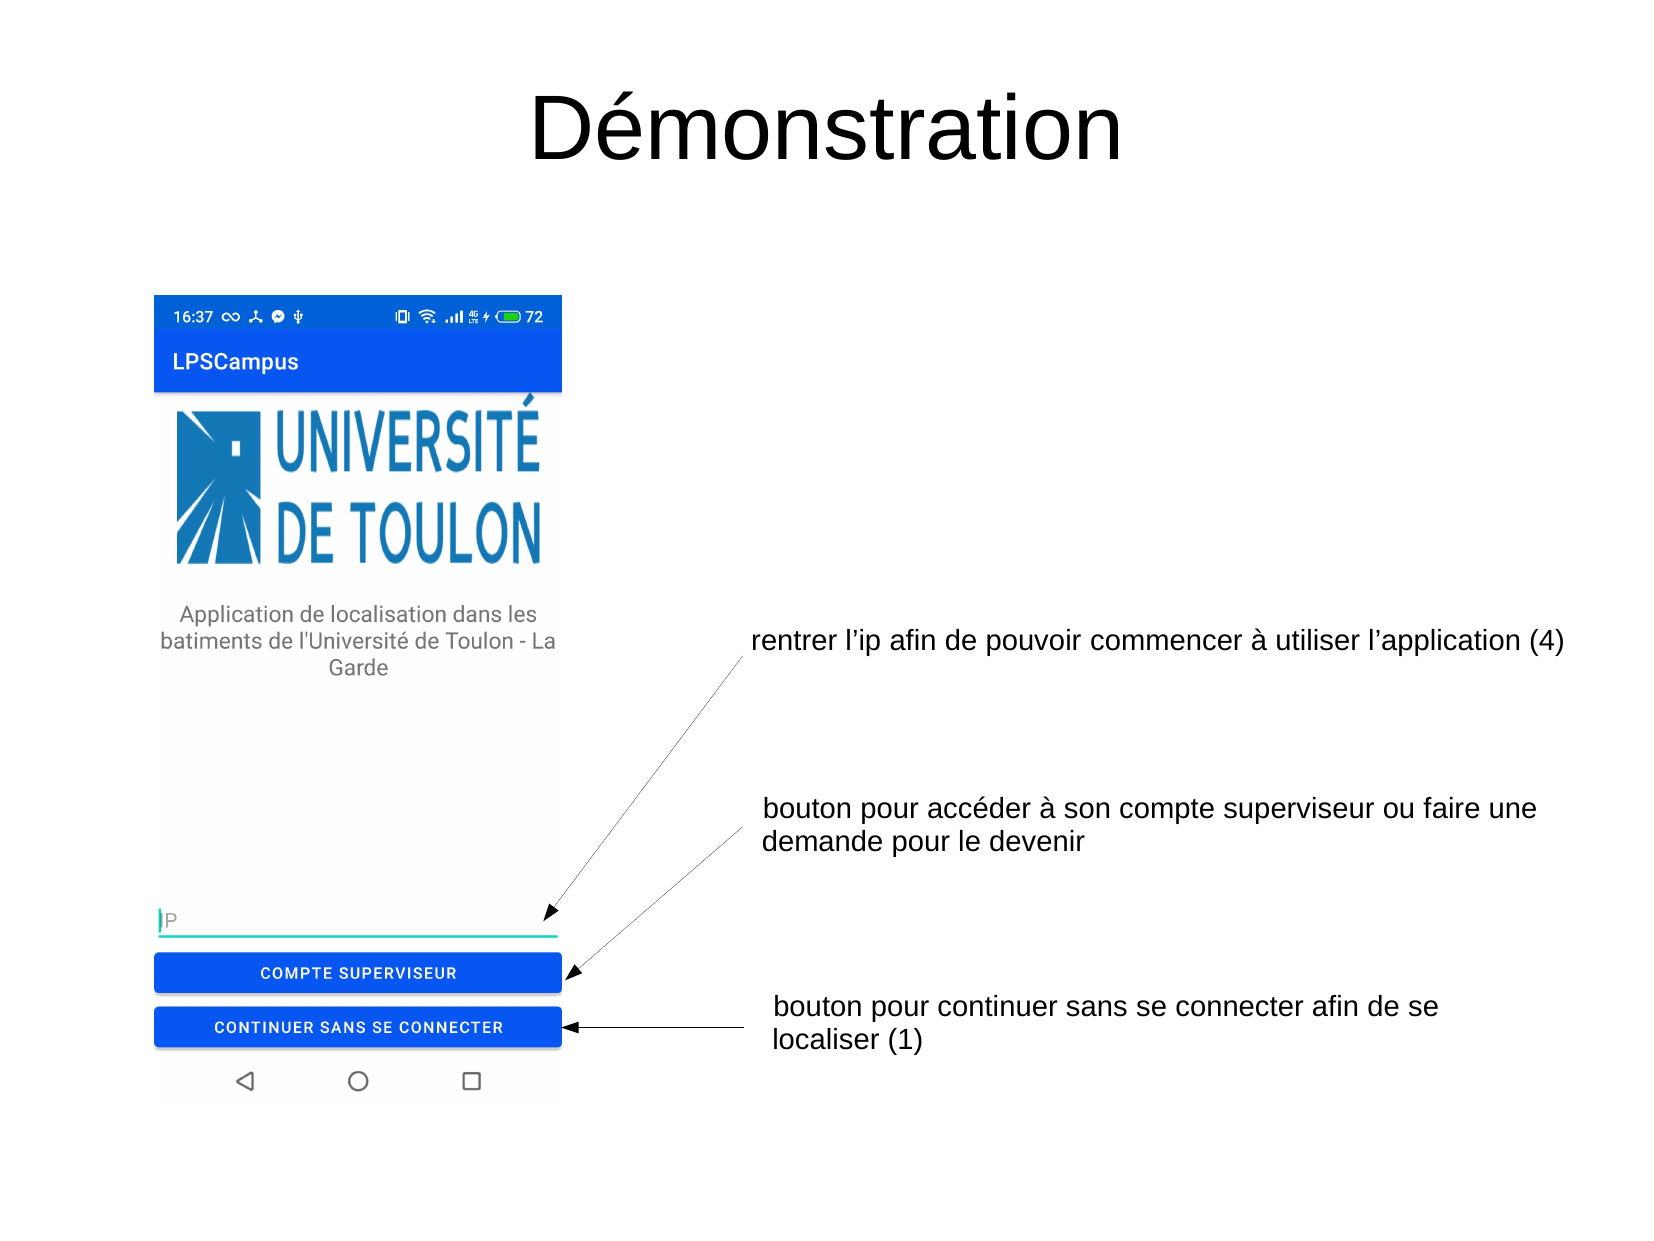

# Démonstration
rentrer l’ip afin de pouvoir commencer à utiliser l’application (4)
bouton pour accéder à son compte superviseur ou faire une 	demande pour le devenir
bouton pour continuer sans se connecter afin de se 		localiser (1)